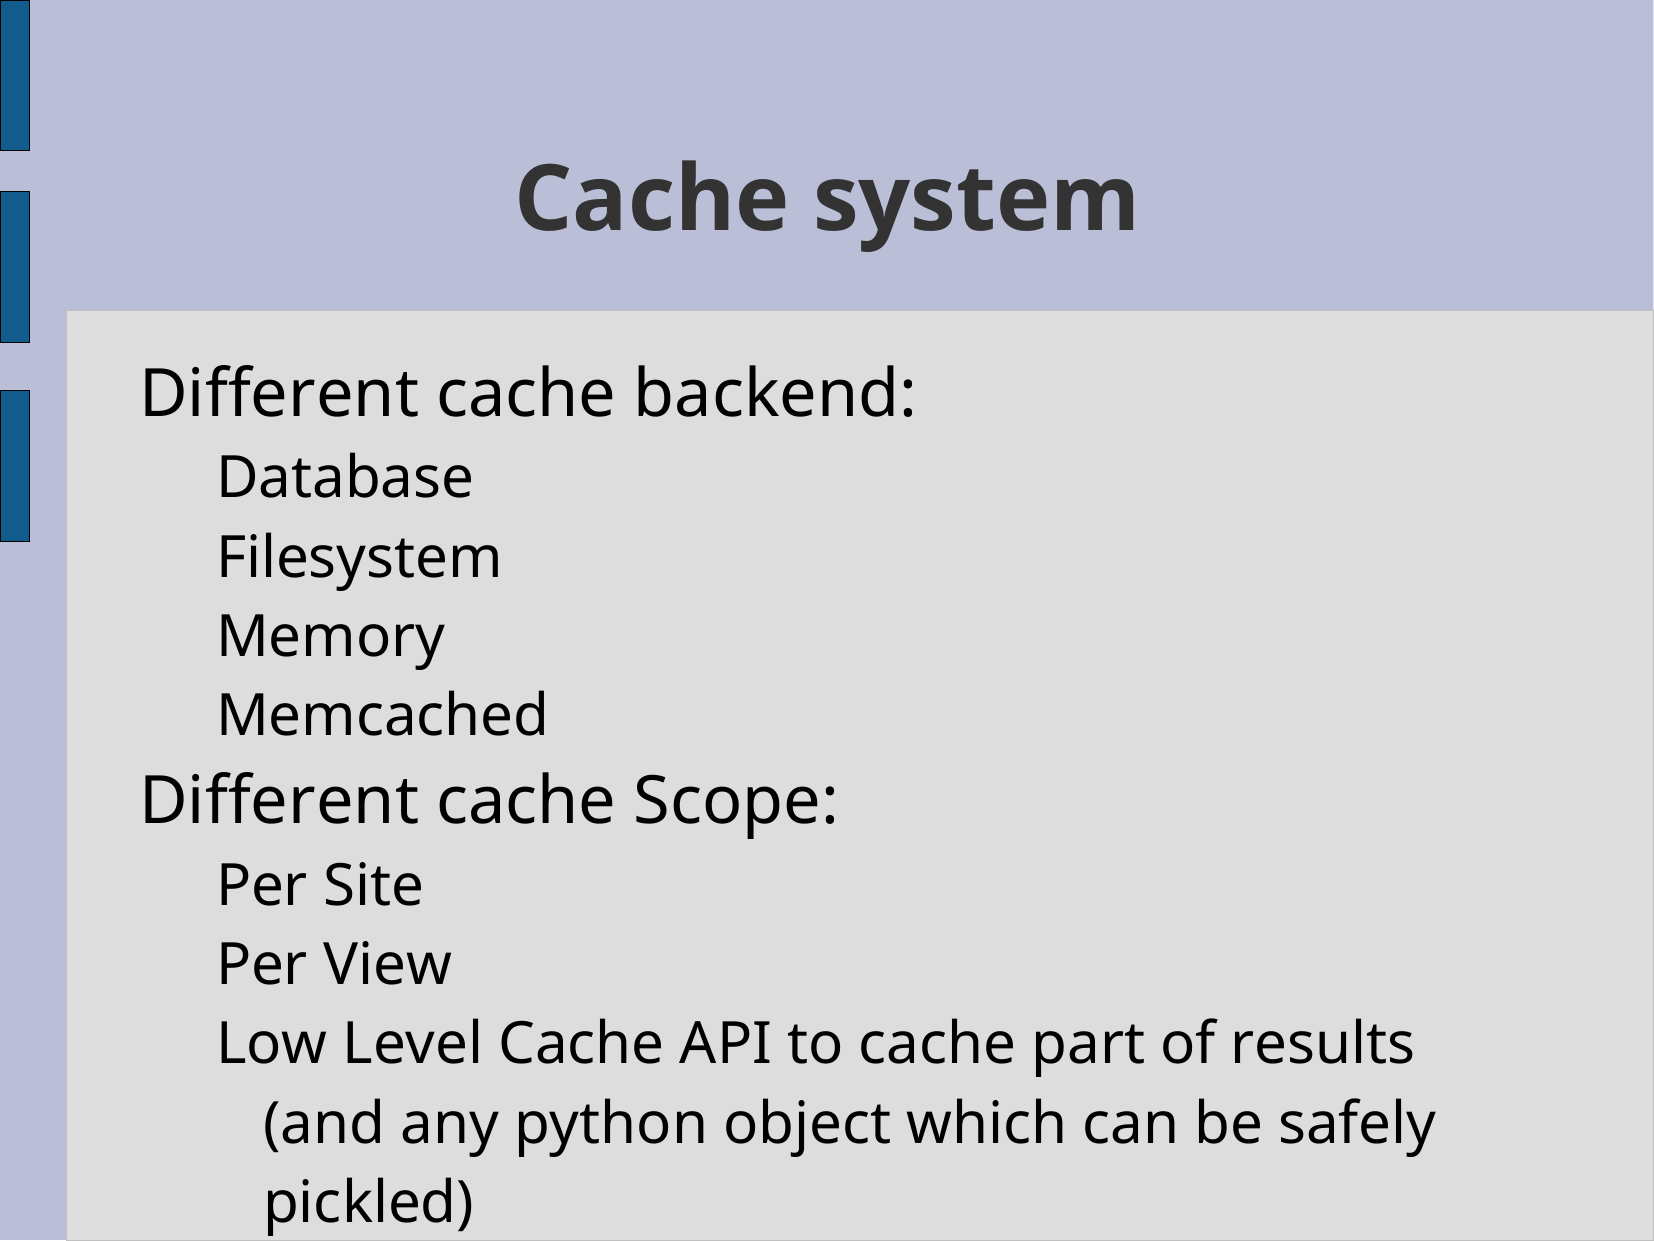

# Cache system
Different cache backend:
Database
Filesystem
Memory
Memcached
Different cache Scope:
Per Site
Per View
Low Level Cache API to cache part of results (and any python object which can be safely pickled)